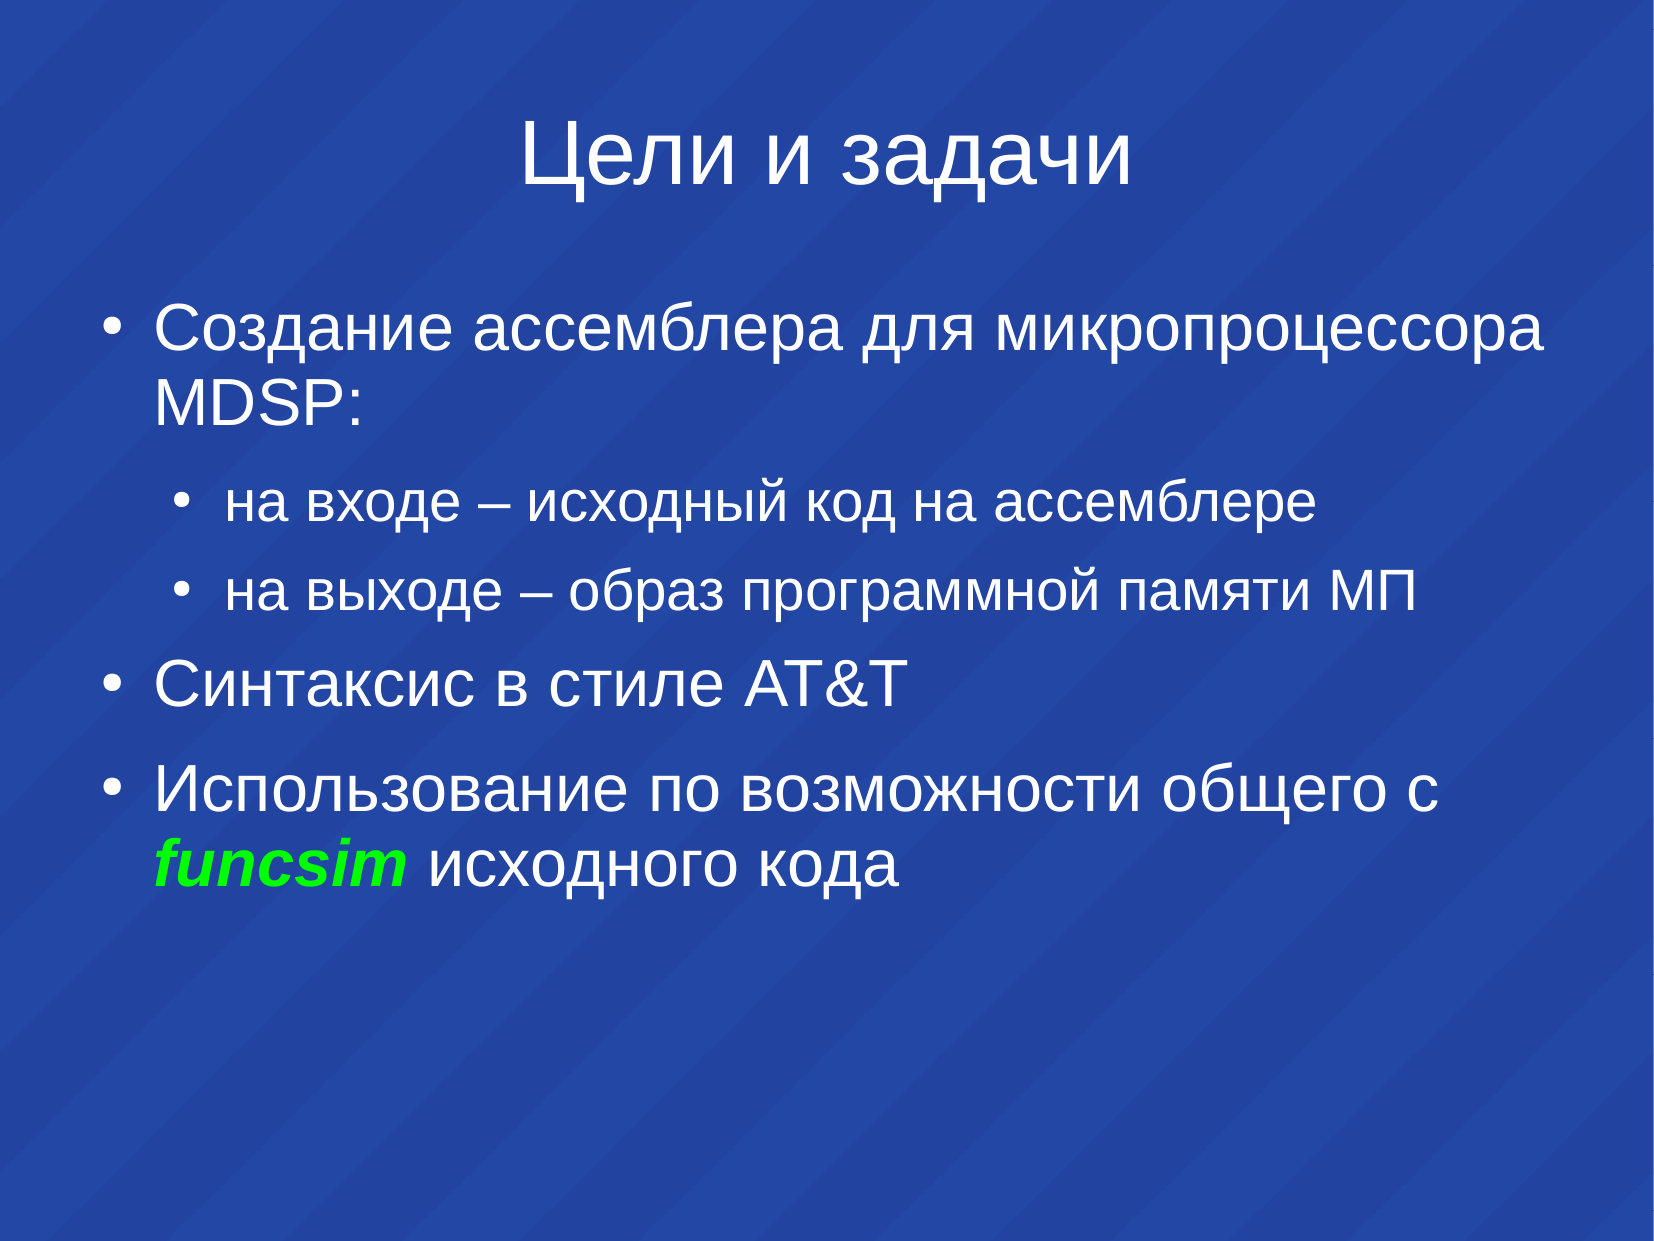

# Цели и задачи
Создание ассемблера для микропроцессора MDSP:
на входе – исходный код на ассемблере
на выходе – образ программной памяти МП
Синтаксис в стиле AT&T
Использование по возможности общего с funcsim исходного кода